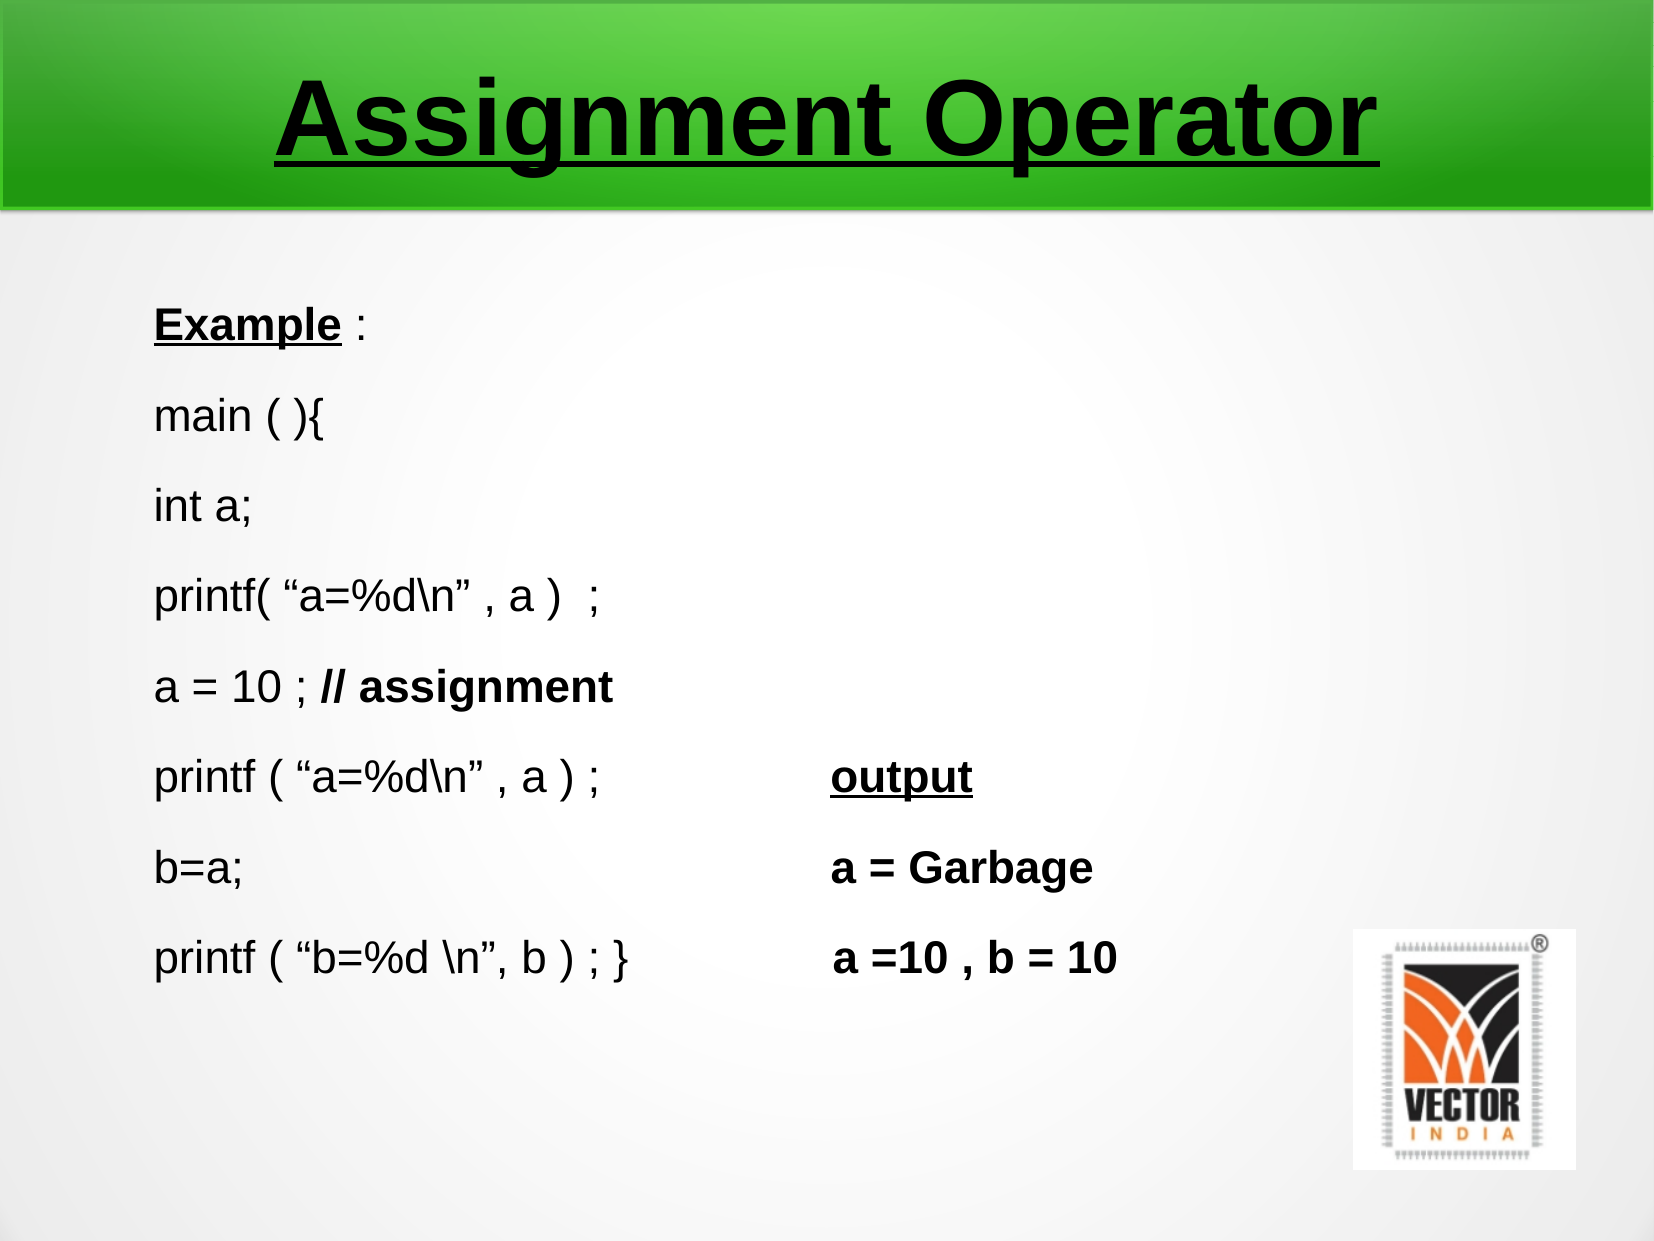

# Assignment Operator
Example :
main ( ){
int a;
printf( “a=%d\n” , a ) ;
a = 10 ; // assignment
printf ( “a=%d\n” , a ) ; output
b=a; a = Garbage
printf ( “b=%d \n”, b ) ; } a =10 , b = 10